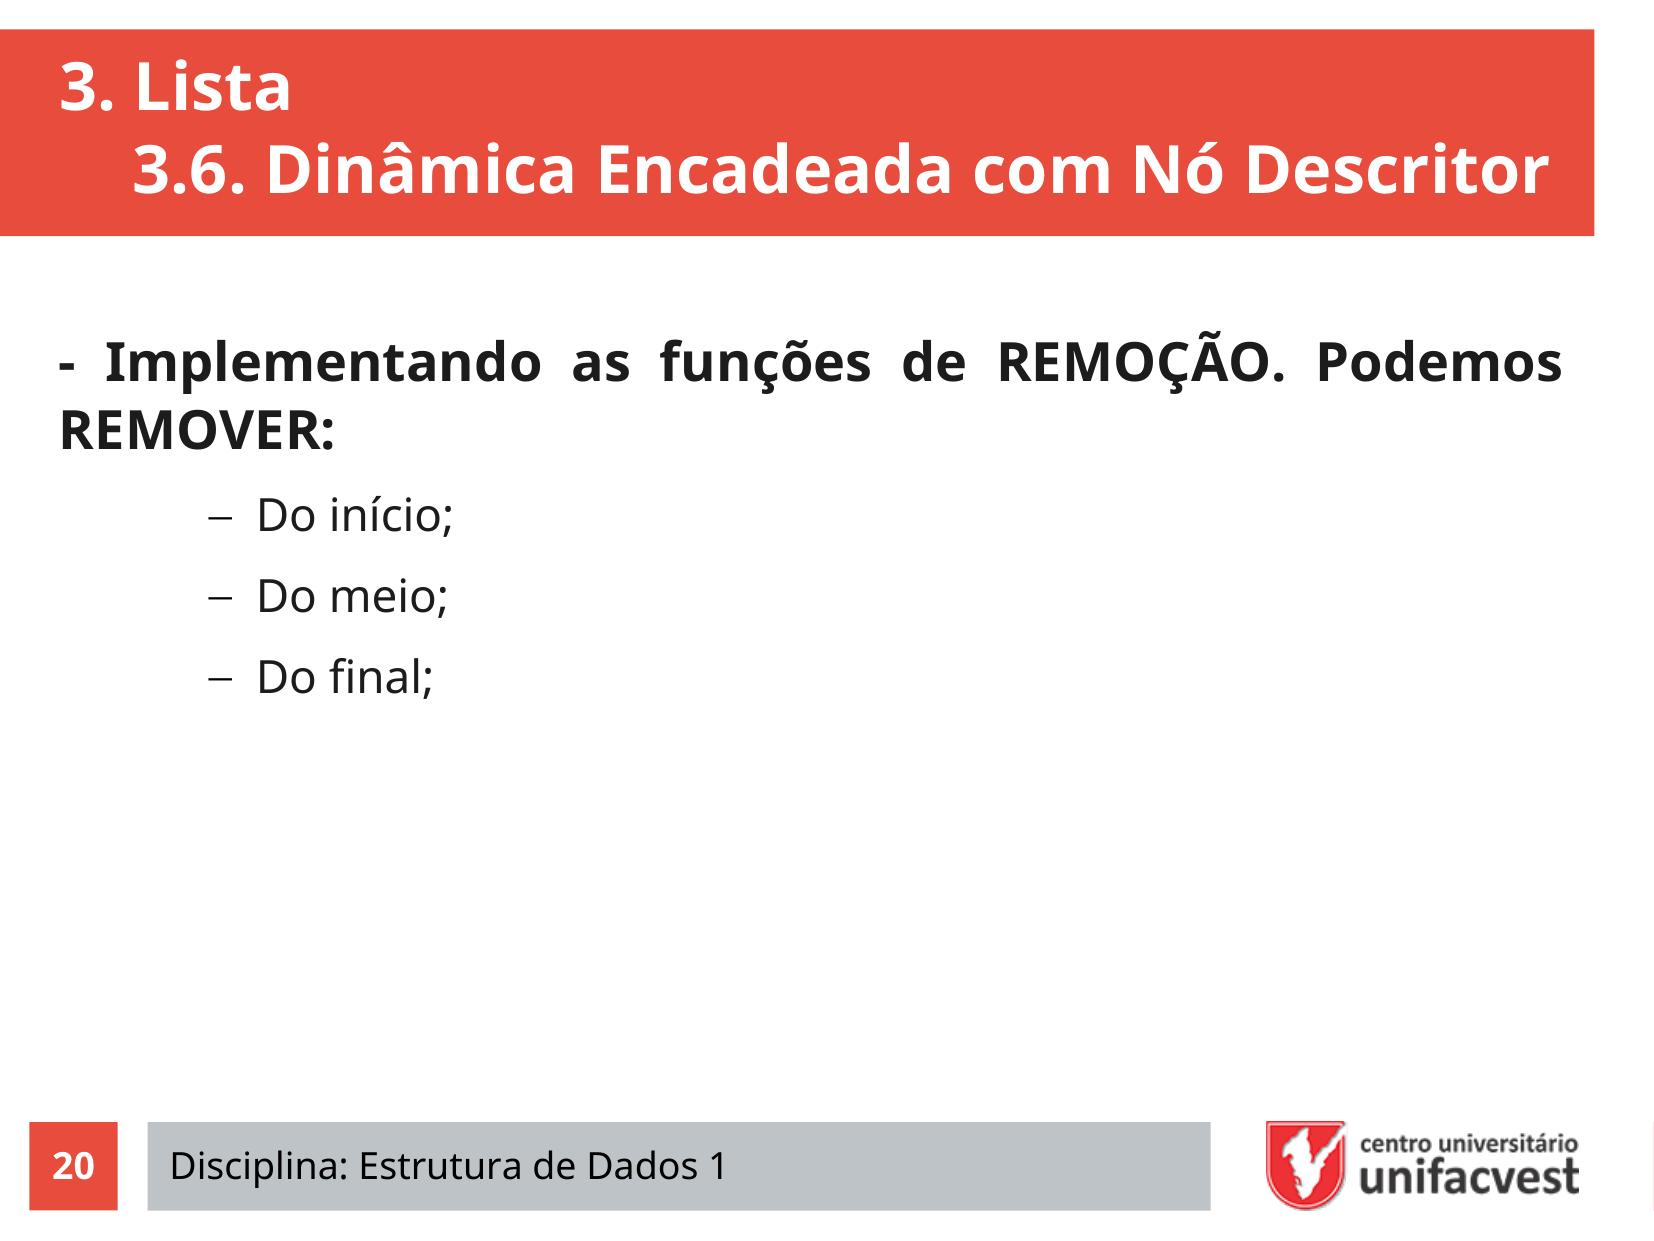

# 3. Lista 3.6. Dinâmica Encadeada com Nó Descritor
- Implementando as funções de REMOÇÃO. Podemos REMOVER:
Do início;
Do meio;
Do final;
20
Disciplina: Estrutura de Dados 1